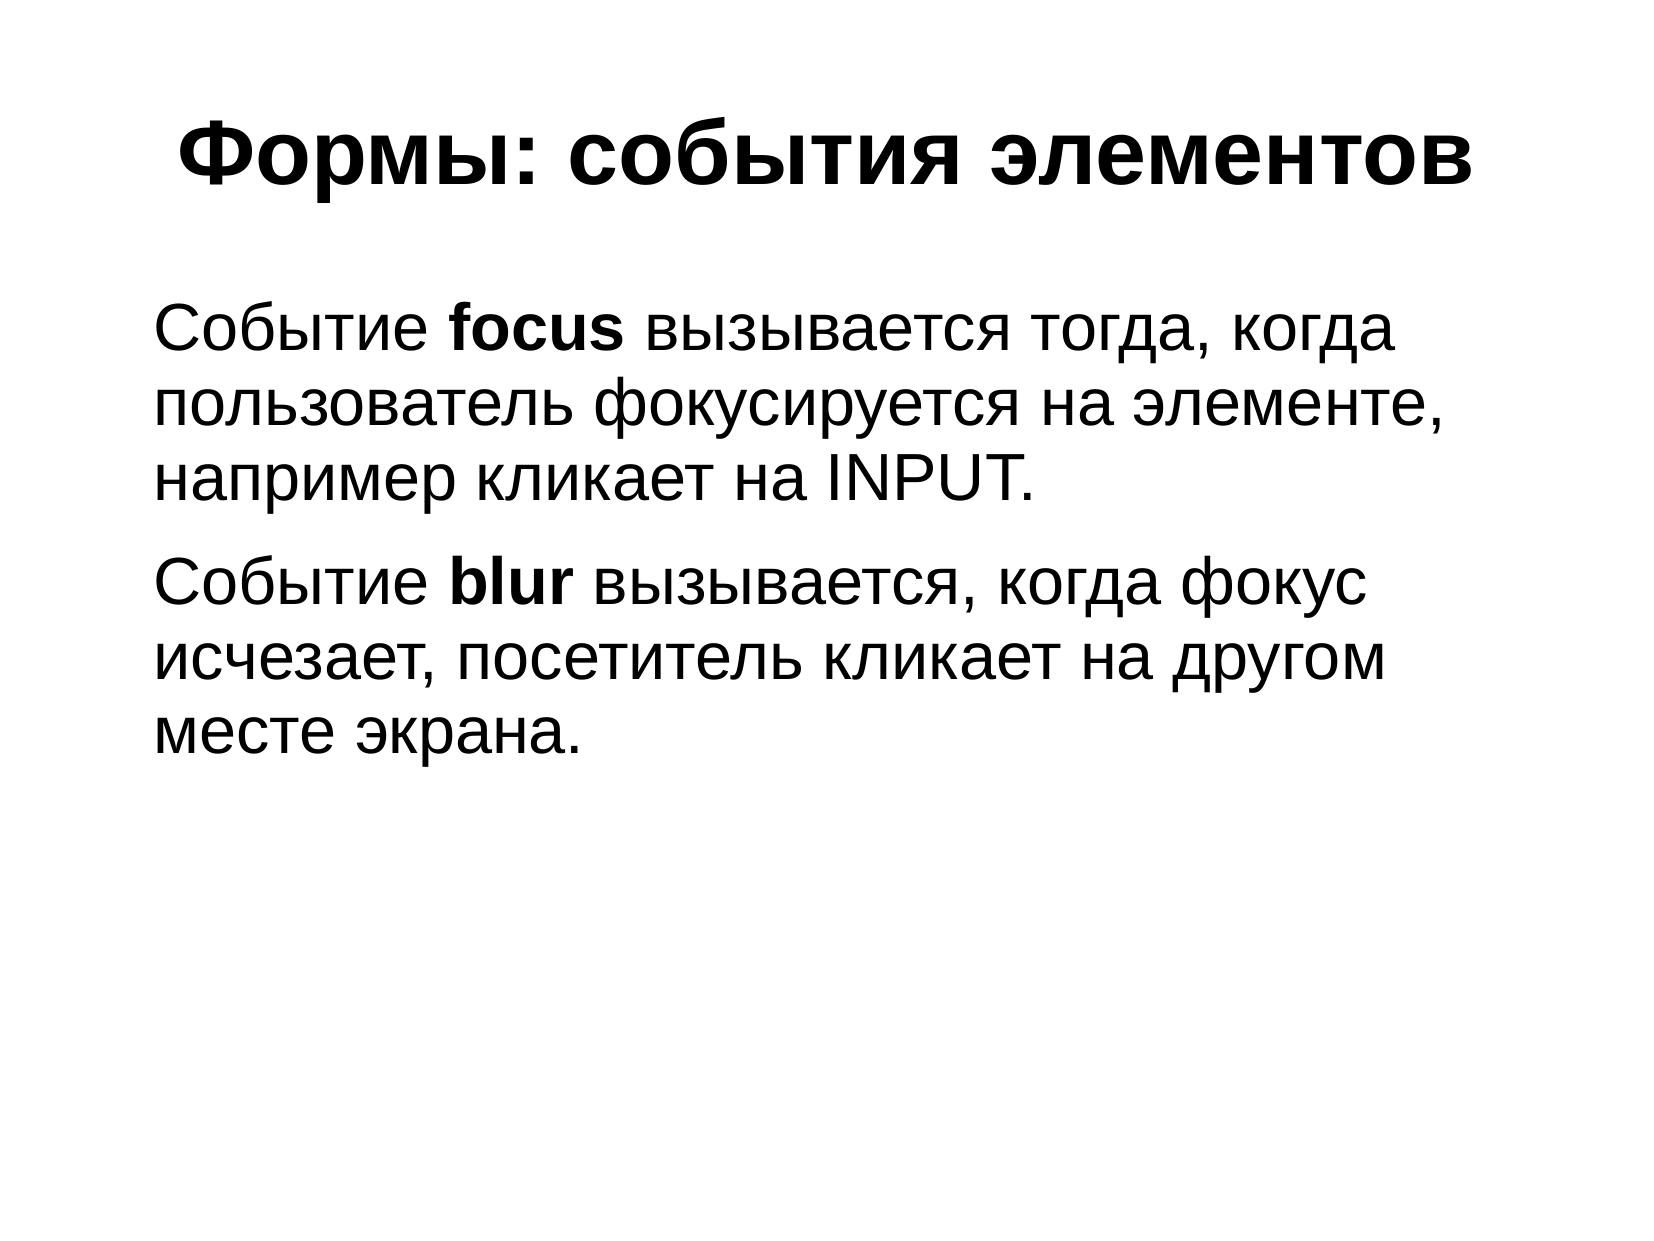

# Формы: события элементов
Событие focus вызывается тогда, когда пользователь фокусируется на элементе, например кликает на INPUT.
Событие blur вызывается, когда фокус исчезает, посетитель кликает на другом месте экрана.